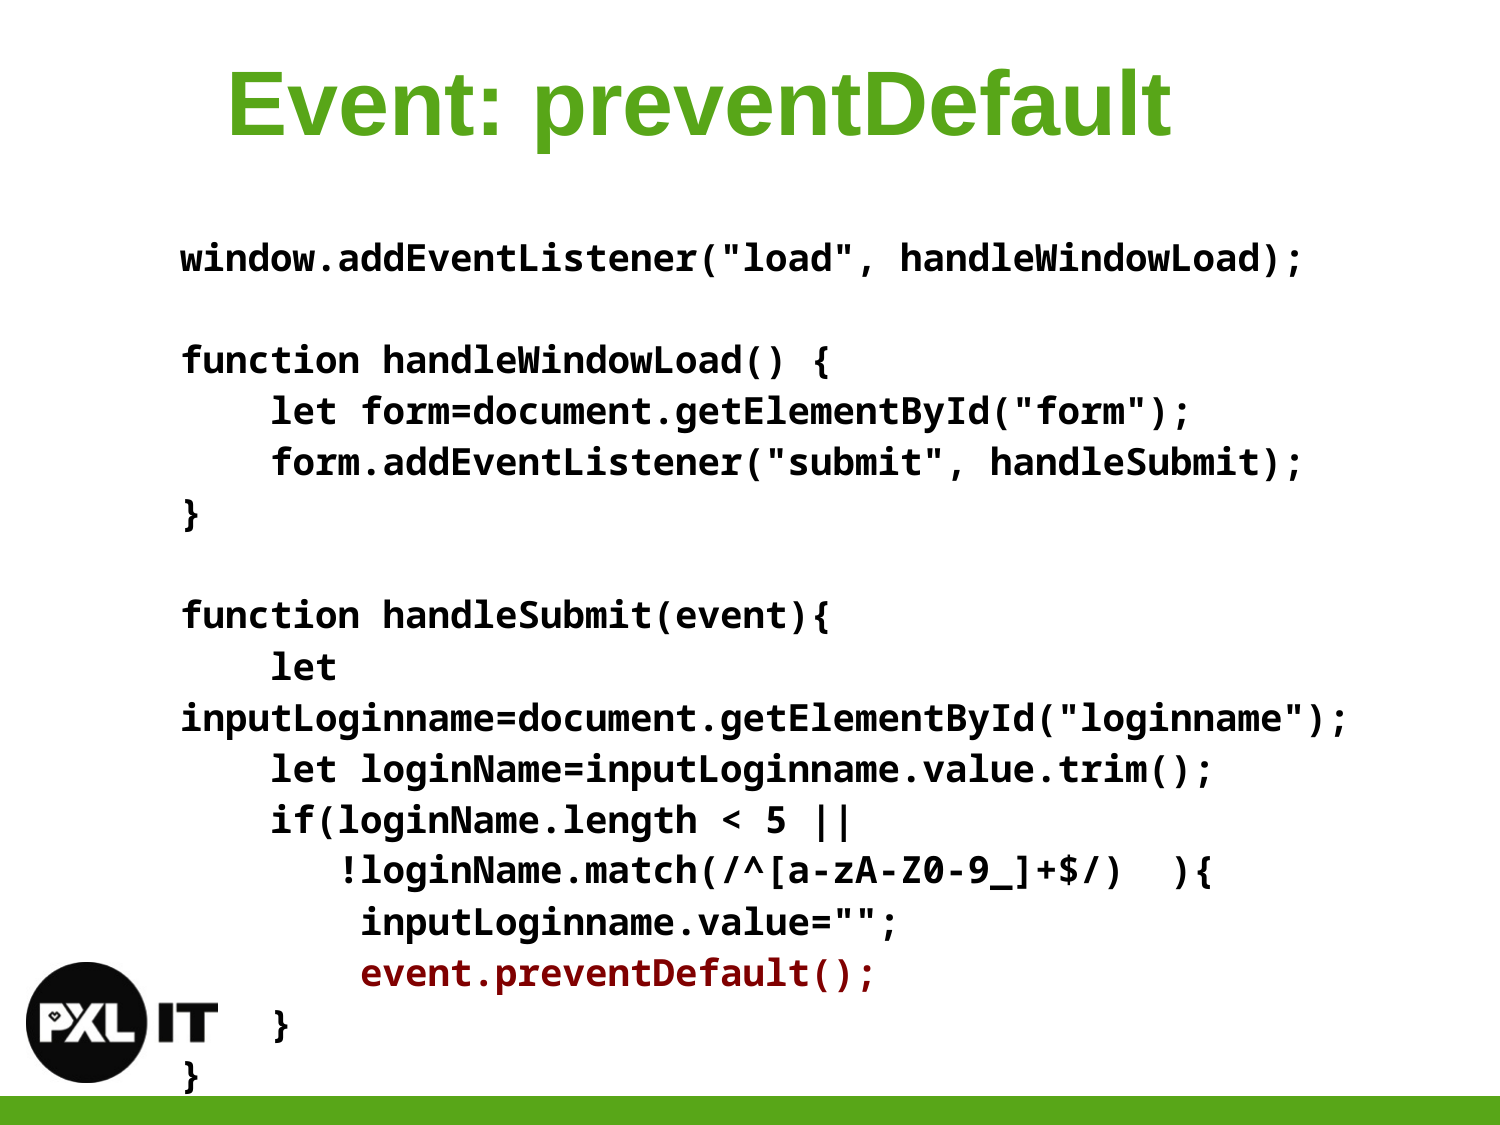

Event: preventDefault
window.addEventListener("load", handleWindowLoad);
function handleWindowLoad() {
 let form=document.getElementById("form");
 form.addEventListener("submit", handleSubmit);
}
function handleSubmit(event){
 let inputLoginname=document.getElementById("loginname");
 let loginName=inputLoginname.value.trim();
 if(loginName.length < 5 ||
 !loginName.match(/^[a-zA-Z0-9_]+$/) ){
 inputLoginname.value="";
 event.preventDefault();
 }
}